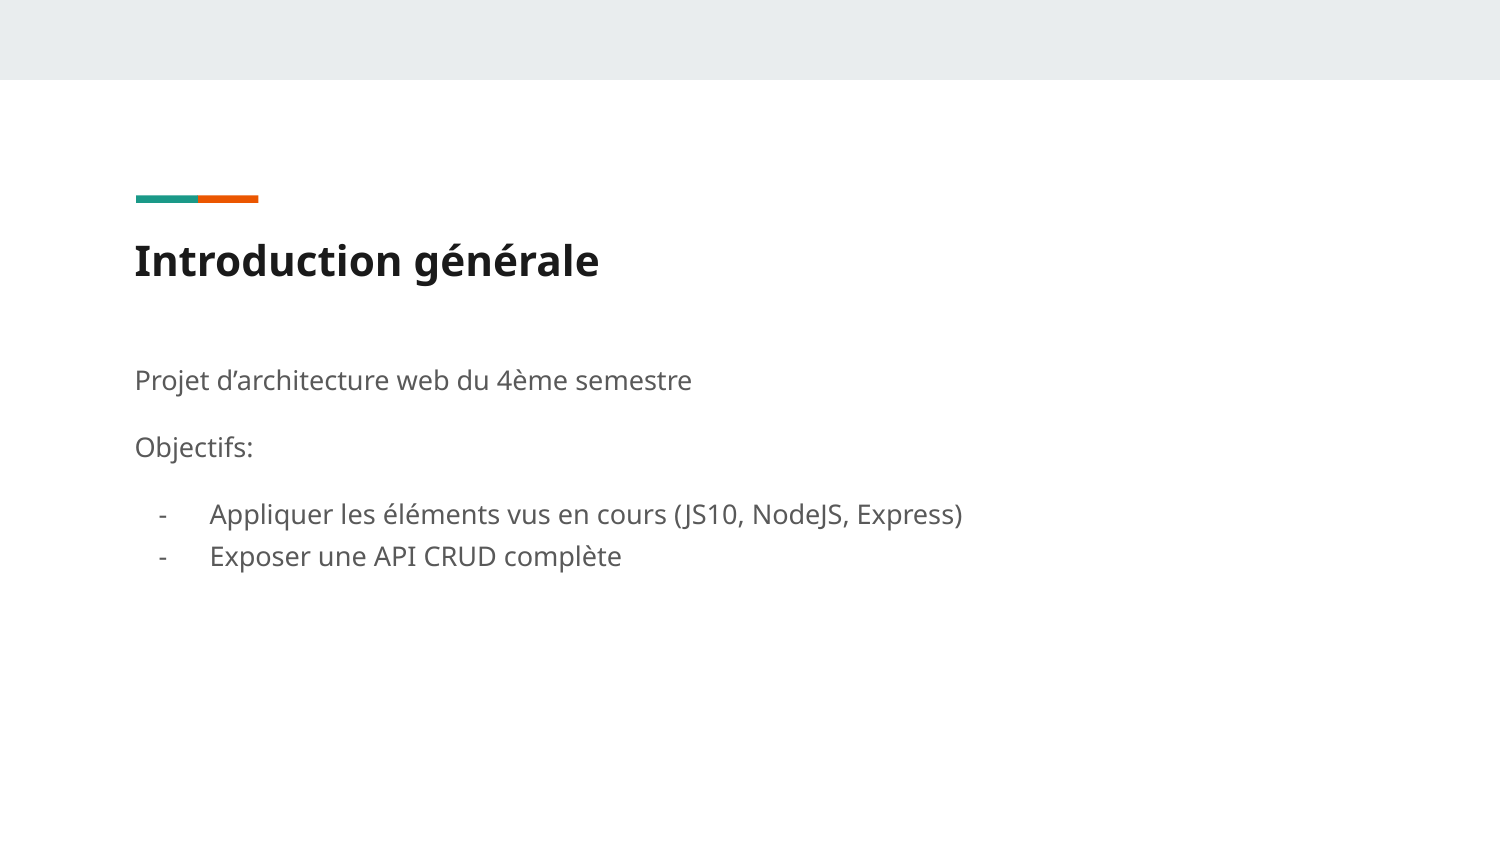

# Introduction générale
Projet d’architecture web du 4ème semestre
Objectifs:
Appliquer les éléments vus en cours (JS10, NodeJS, Express)
Exposer une API CRUD complète